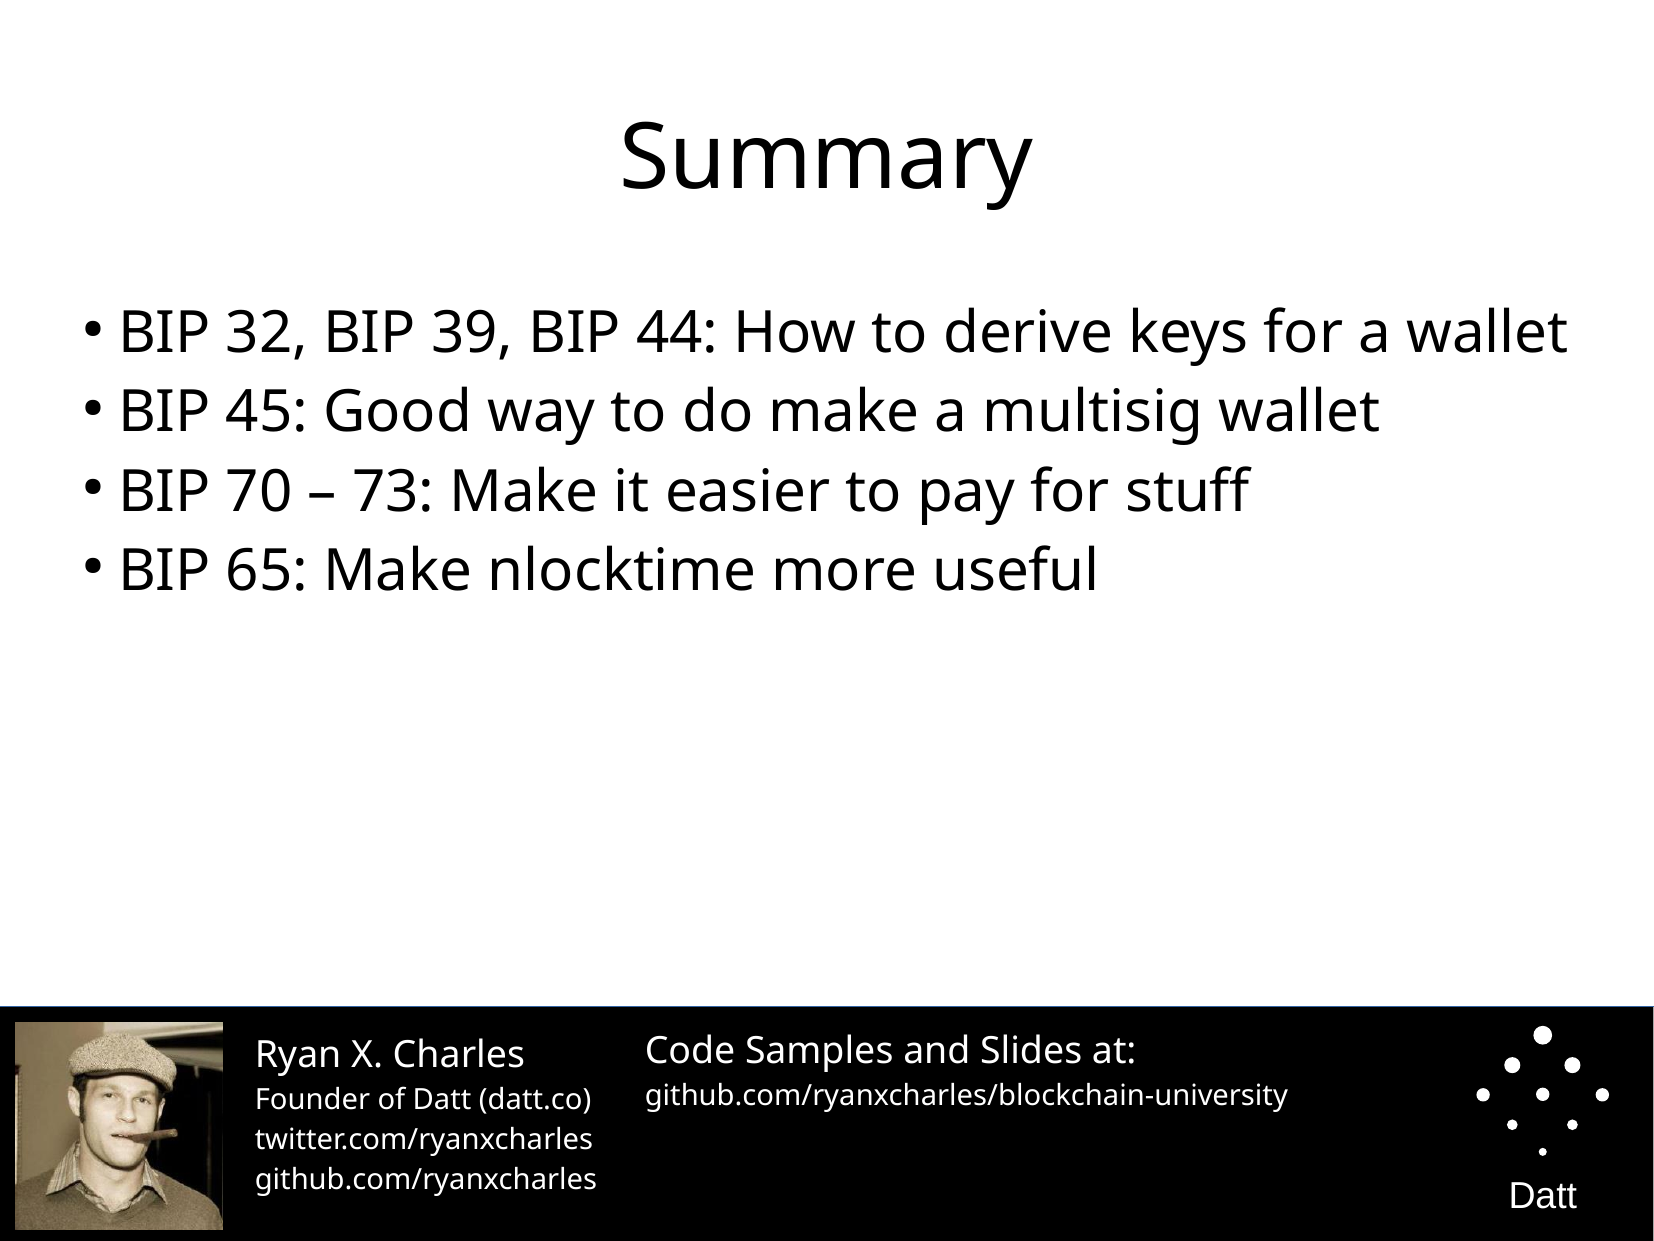

Summary
# BIP 32, BIP 39, BIP 44: How to derive keys for a wallet
BIP 45: Good way to do make a multisig wallet
BIP 70 – 73: Make it easier to pay for stuff
BIP 65: Make nlocktime more useful
Code Samples and Slides at:
github.com/ryanxcharles/blockchain-university
Ryan X. Charles
Founder of Datt (datt.co)
twitter.com/ryanxcharles
github.com/ryanxcharles
Datt